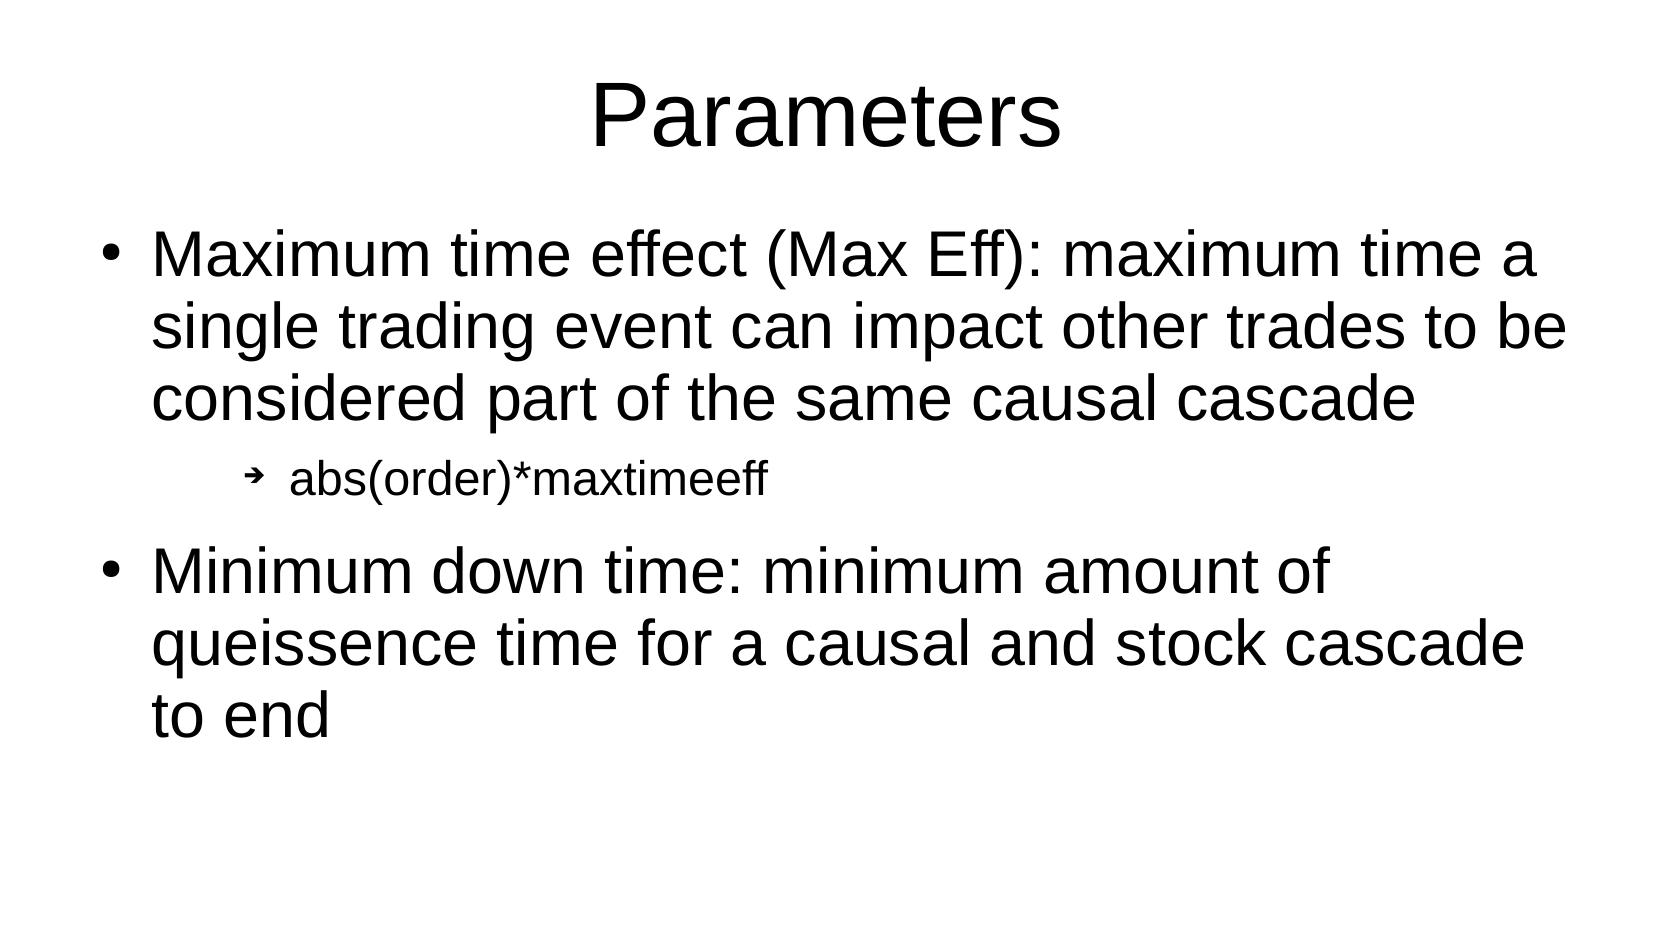

# Parameters
Maximum time effect (Max Eff): maximum time a single trading event can impact other trades to be considered part of the same causal cascade
abs(order)*maxtimeeff
Minimum down time: minimum amount of queissence time for a causal and stock cascade to end